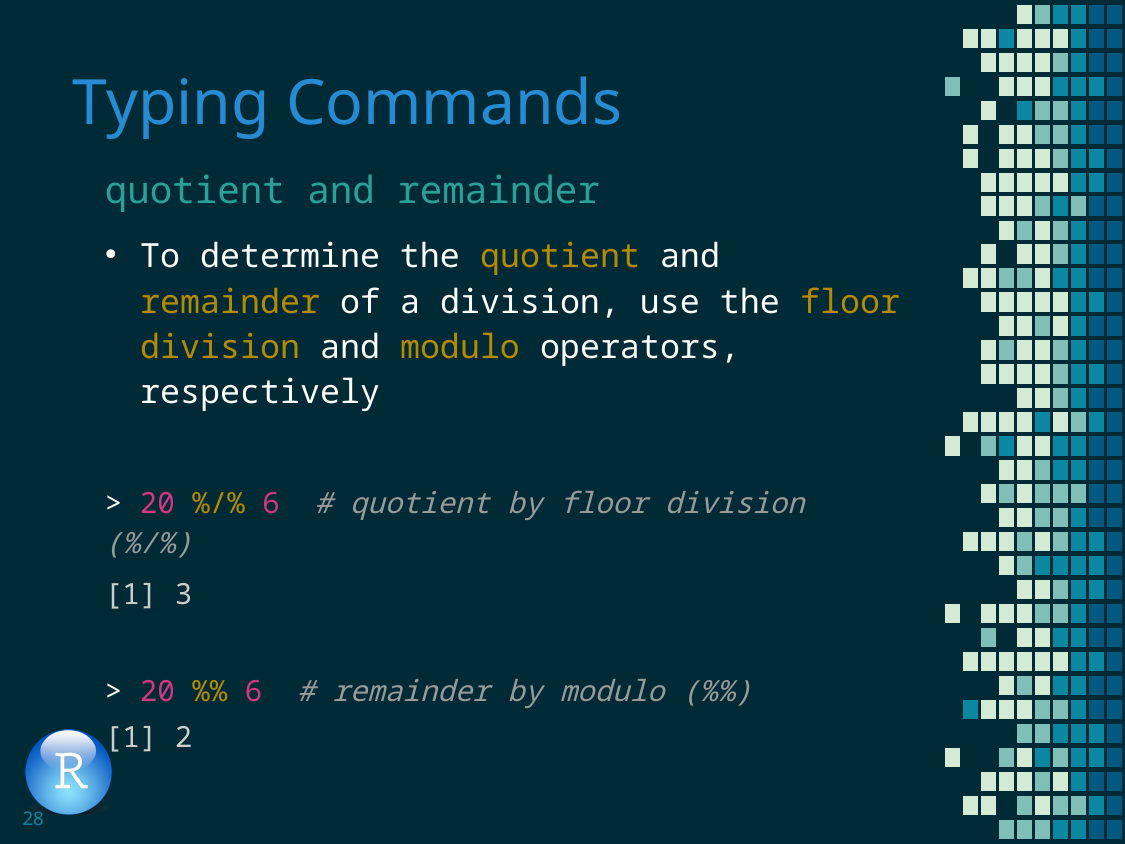

Typing Commands
quotient and remainder
To determine the quotient and remainder of a division, use the floor division and modulo operators, respectively
> 20 %/% 6 # quotient by floor division (%/%)
[1] 3
> 20 %% 6 # remainder by modulo (%%)
[1] 2